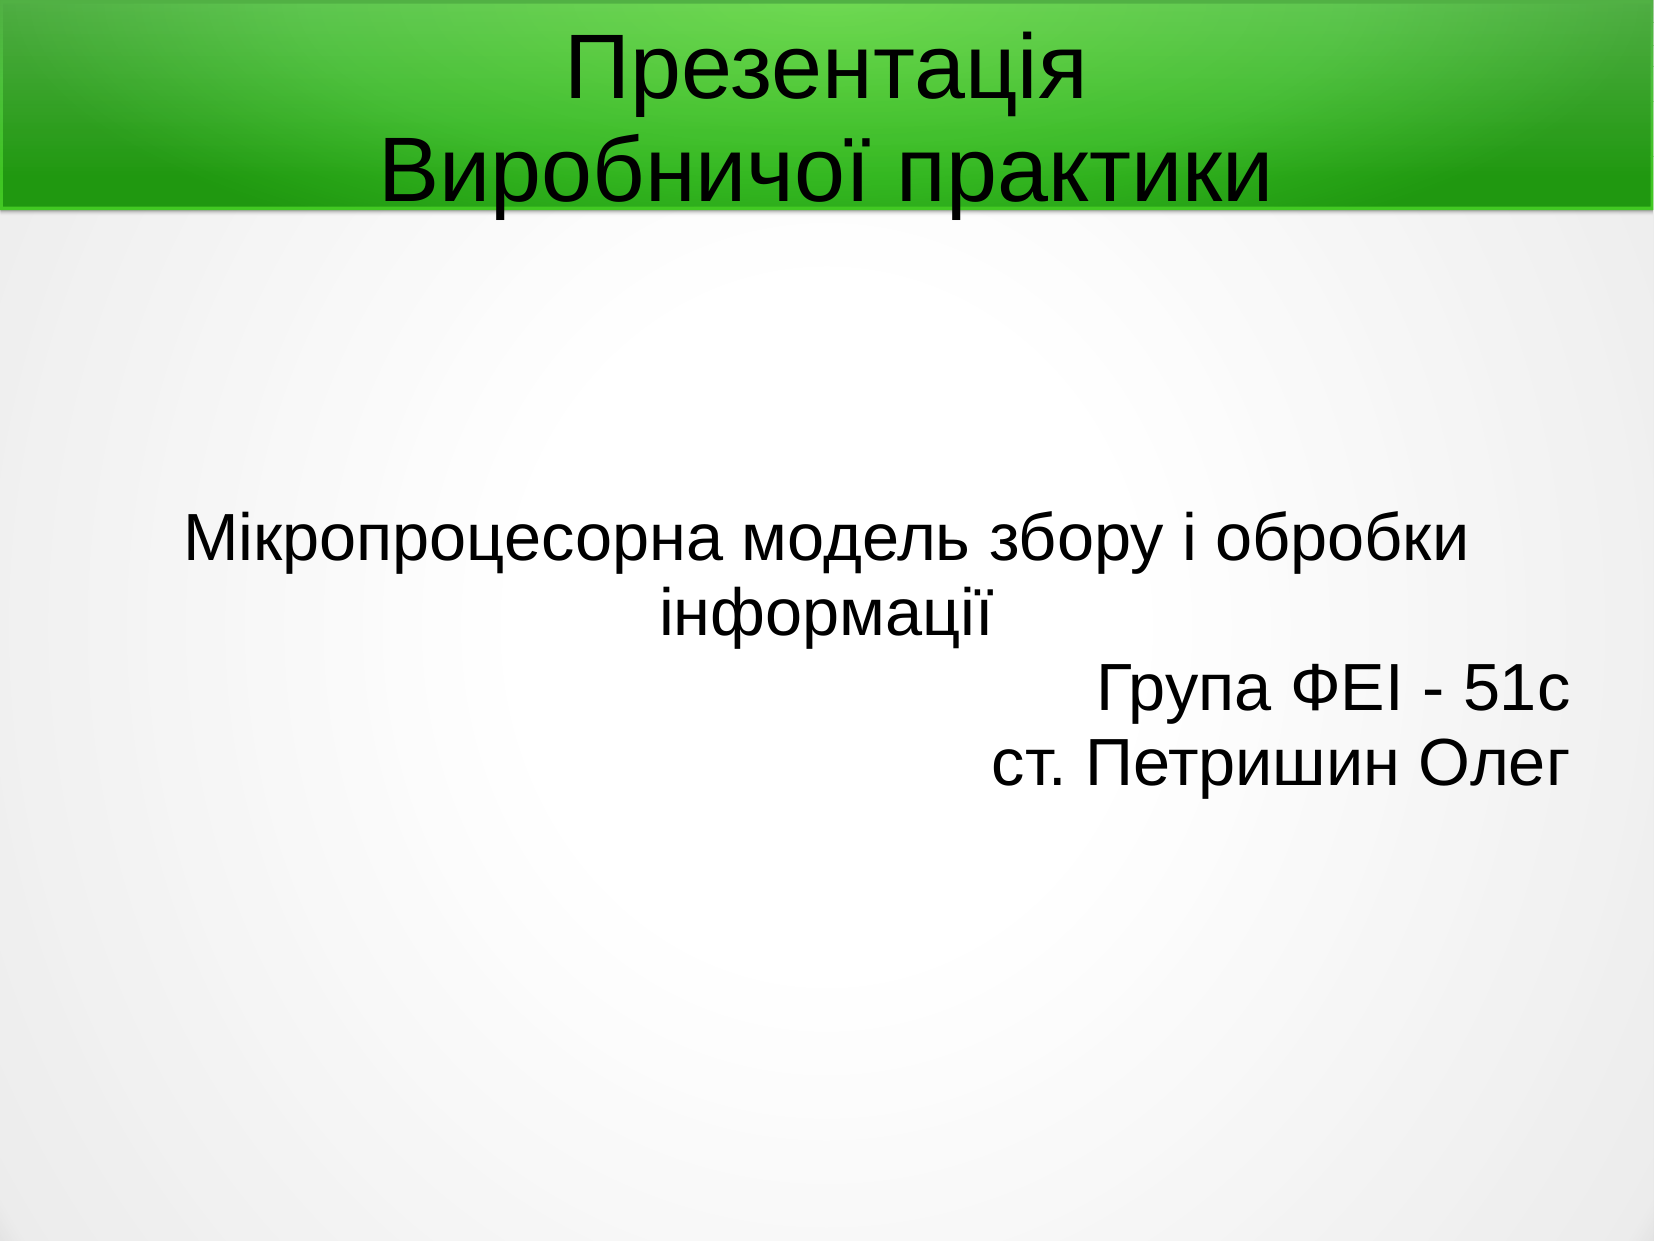

# Презентація Виробничої практики
Мікропроцесорна модель збору і обробки інформації
Група ФЕІ - 51с
ст. Петришин Олег